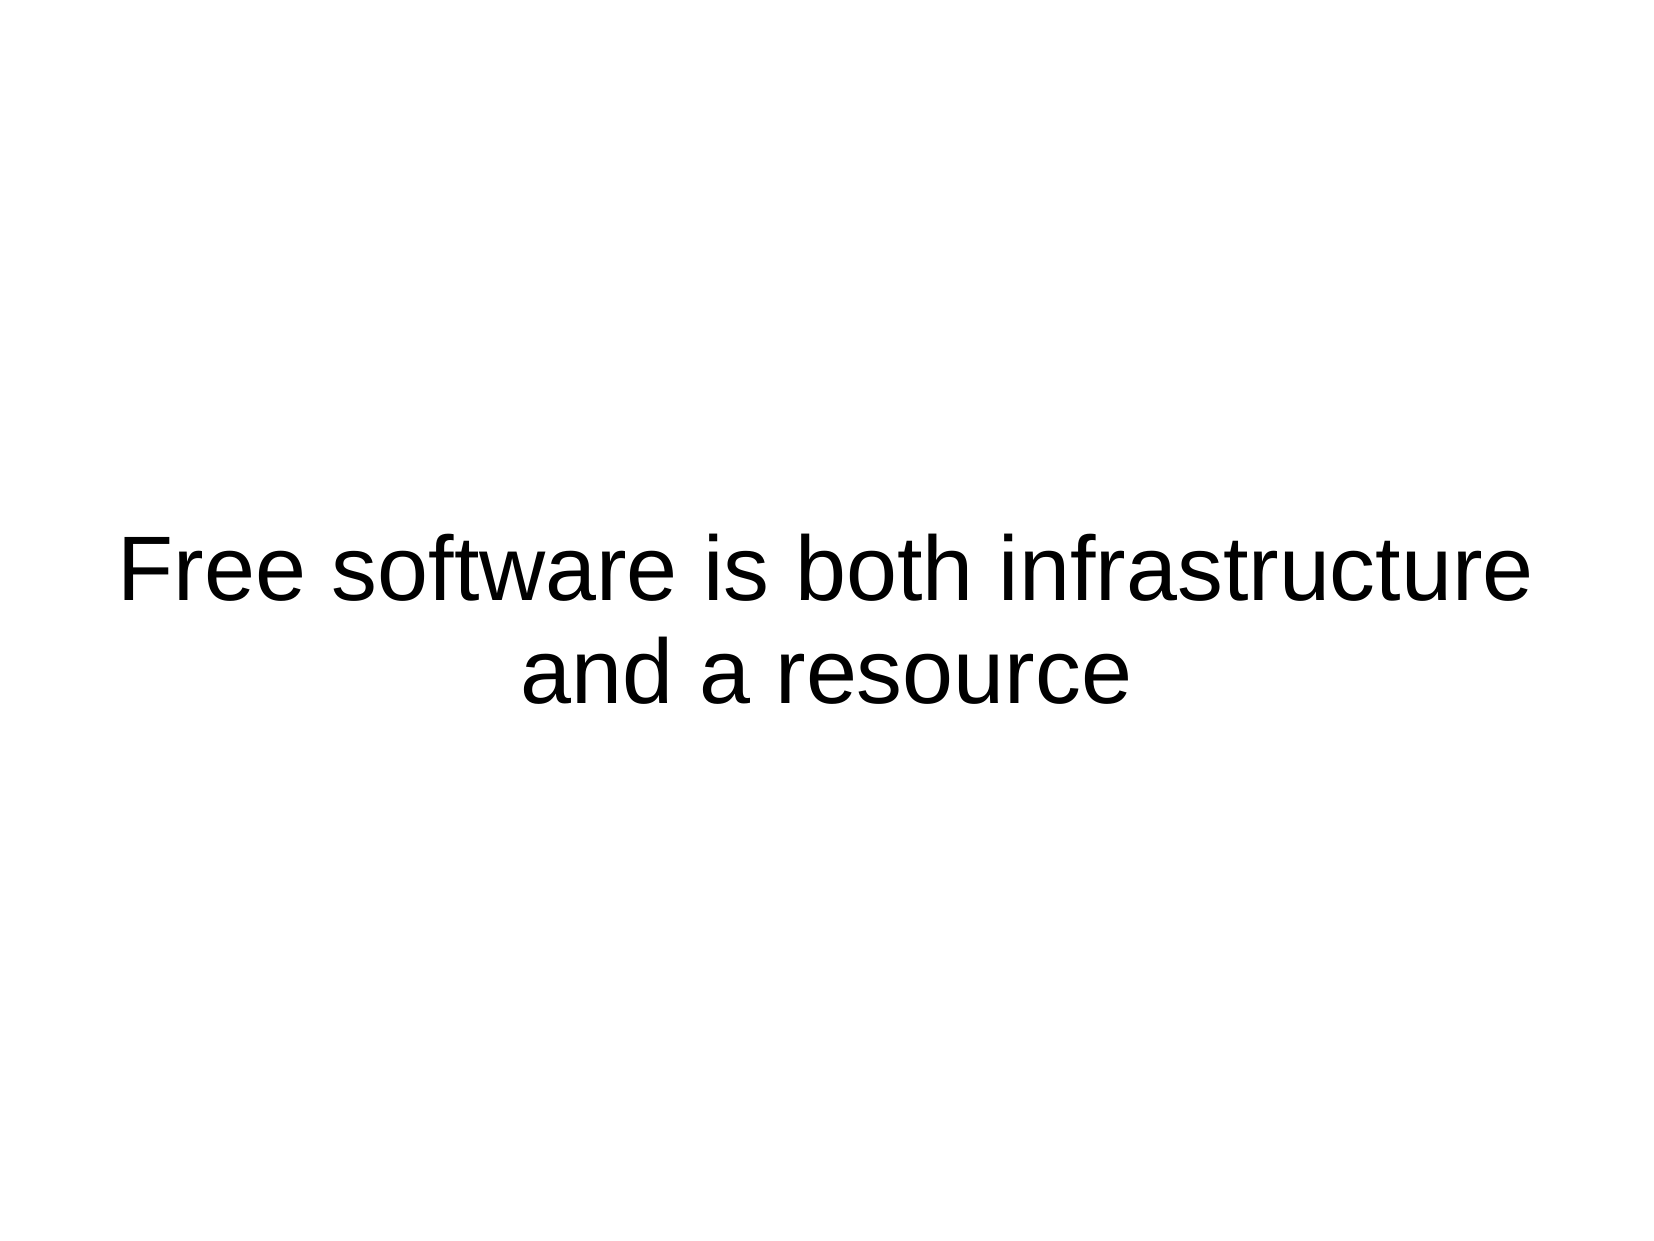

# Free software is both infrastructure and a resource